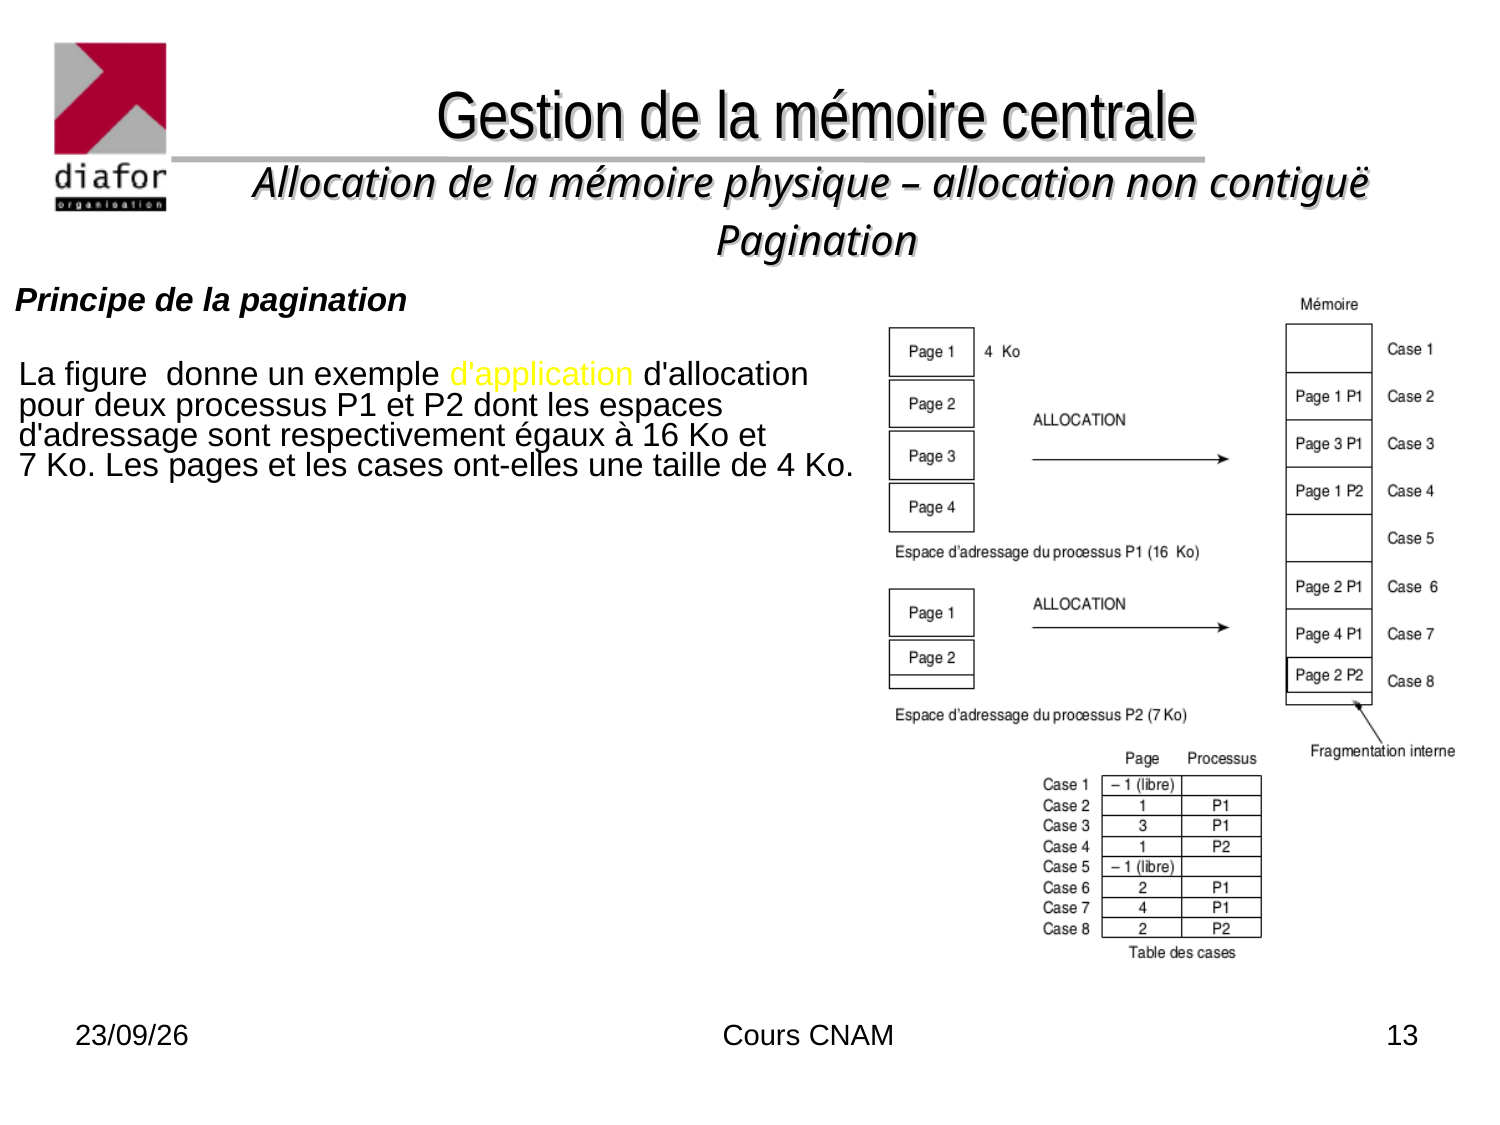

# Gestion de la mémoire centrale Allocation de la mémoire physique – allocation non contiguë Pagination
Principe de la pagination
La figure donne un exemple d'application d'allocation
pour deux processus P1 et P2 dont les espaces
d'adressage sont respectivement égaux à 16 Ko et
7 Ko. Les pages et les cases ont-elles une taille de 4 Ko.
Cours CNAM
13